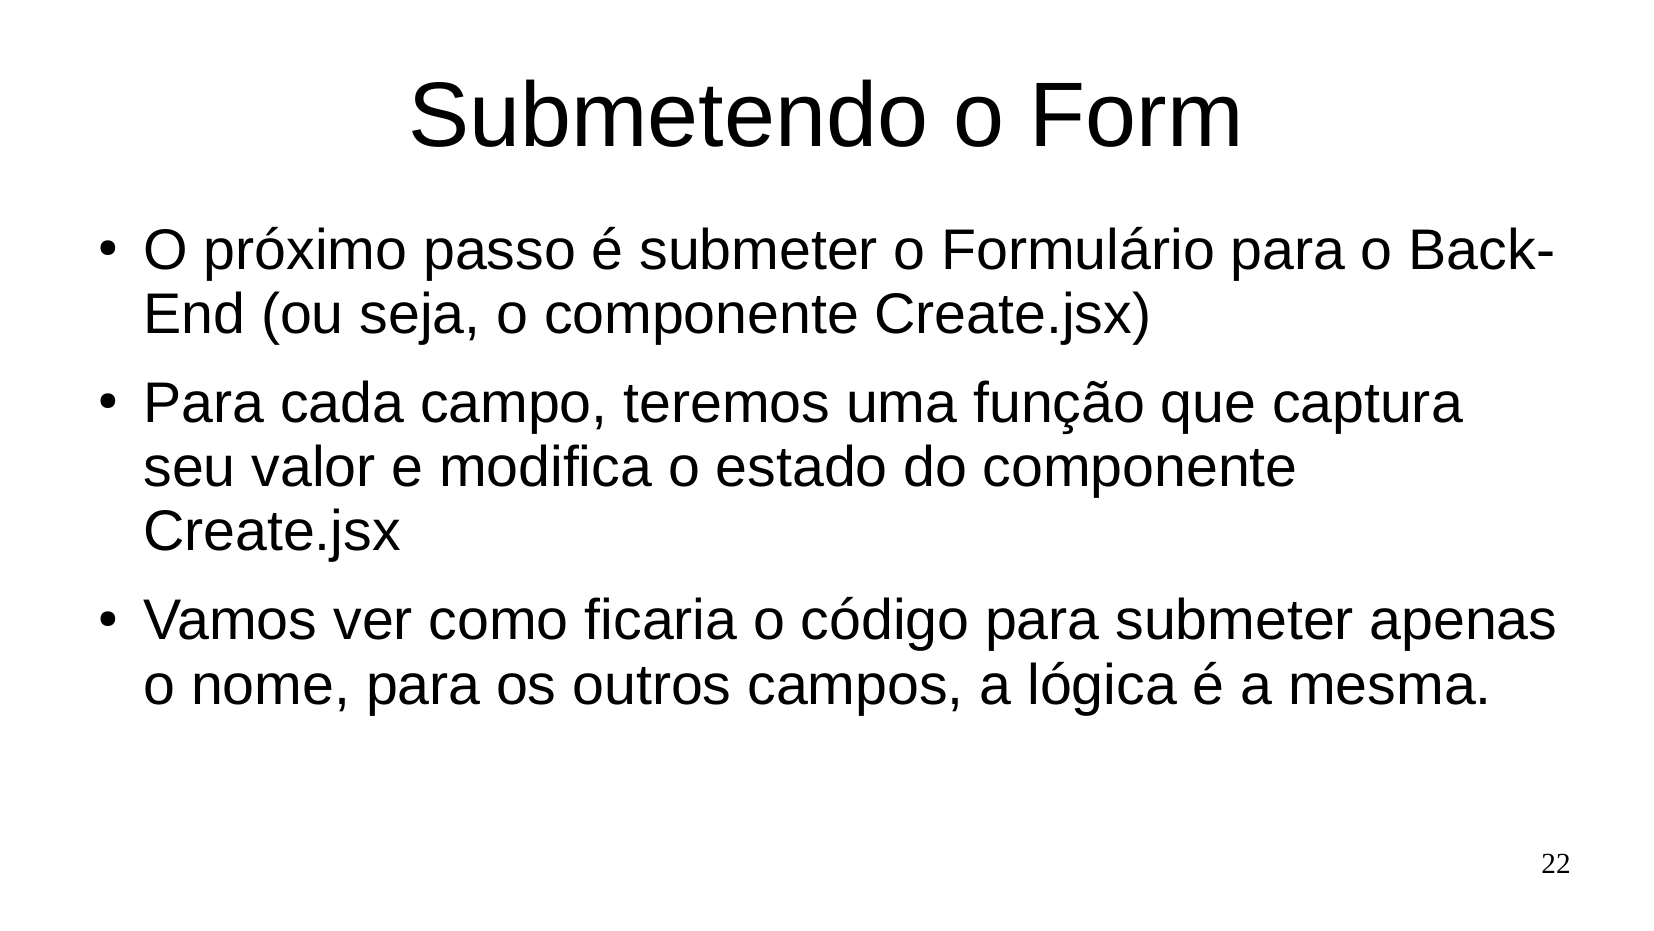

# Submetendo o Form
O próximo passo é submeter o Formulário para o Back-End (ou seja, o componente Create.jsx)
Para cada campo, teremos uma função que captura seu valor e modifica o estado do componente Create.jsx
Vamos ver como ficaria o código para submeter apenas o nome, para os outros campos, a lógica é a mesma.
22